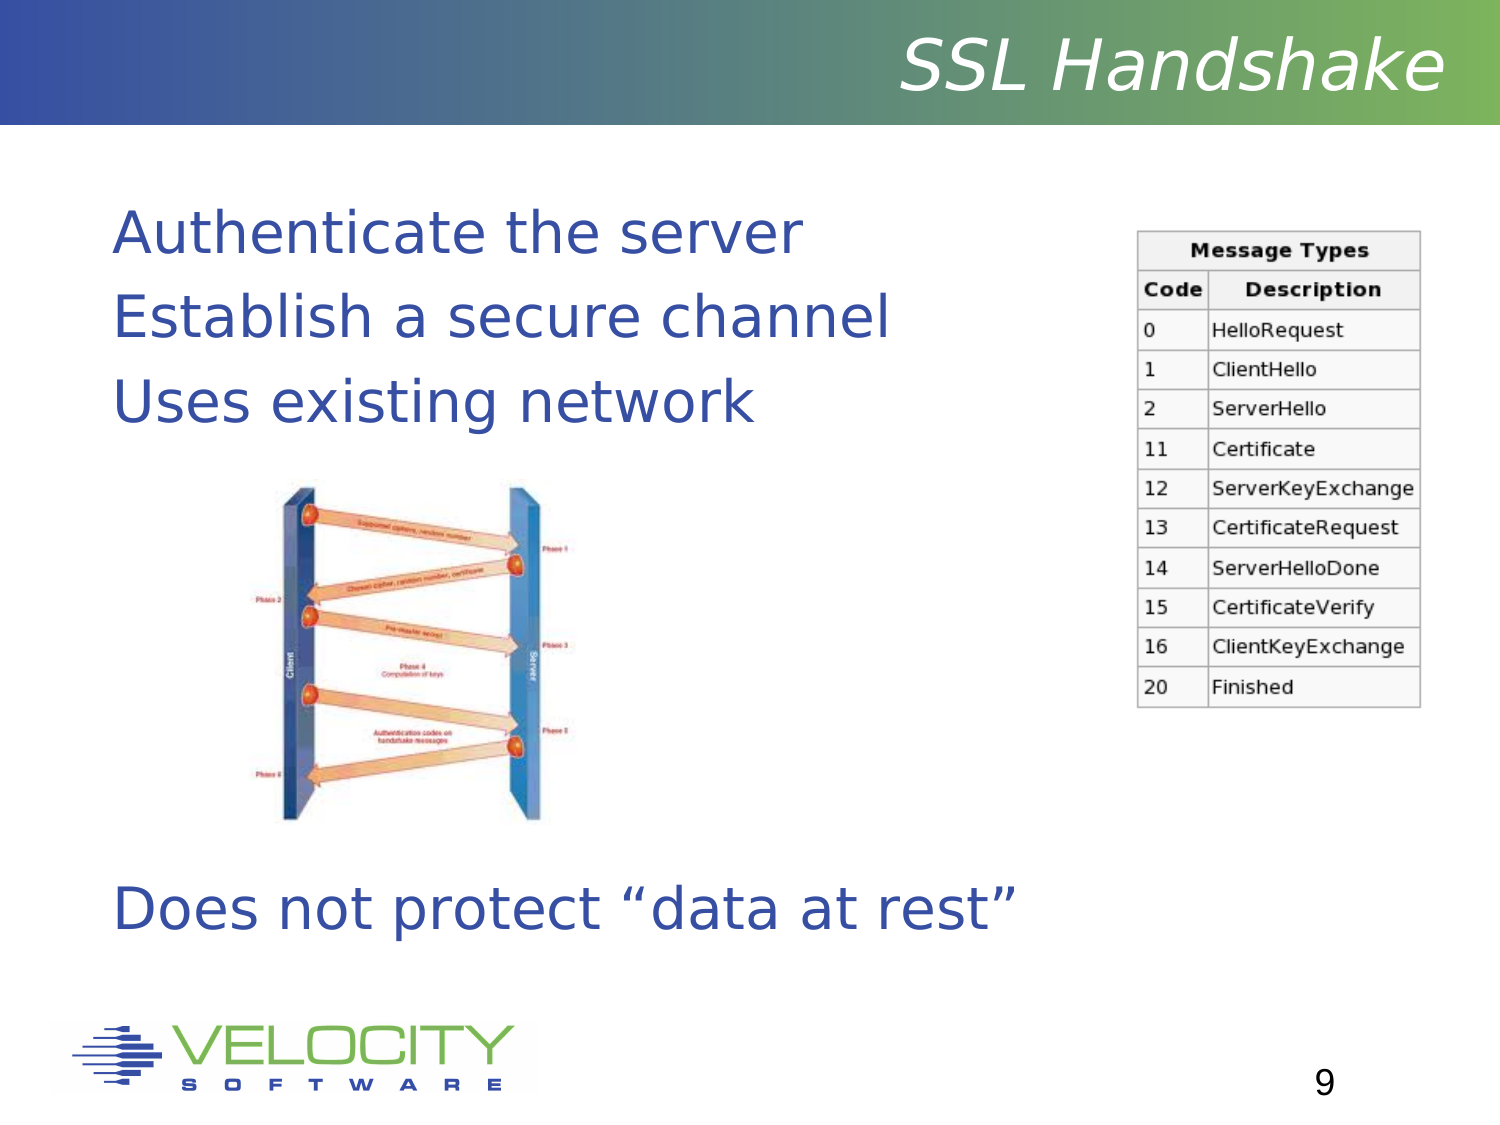

# SSL Handshake
Authenticate the server
Establish a secure channel
Uses existing network
Does not protect “data at rest”
9